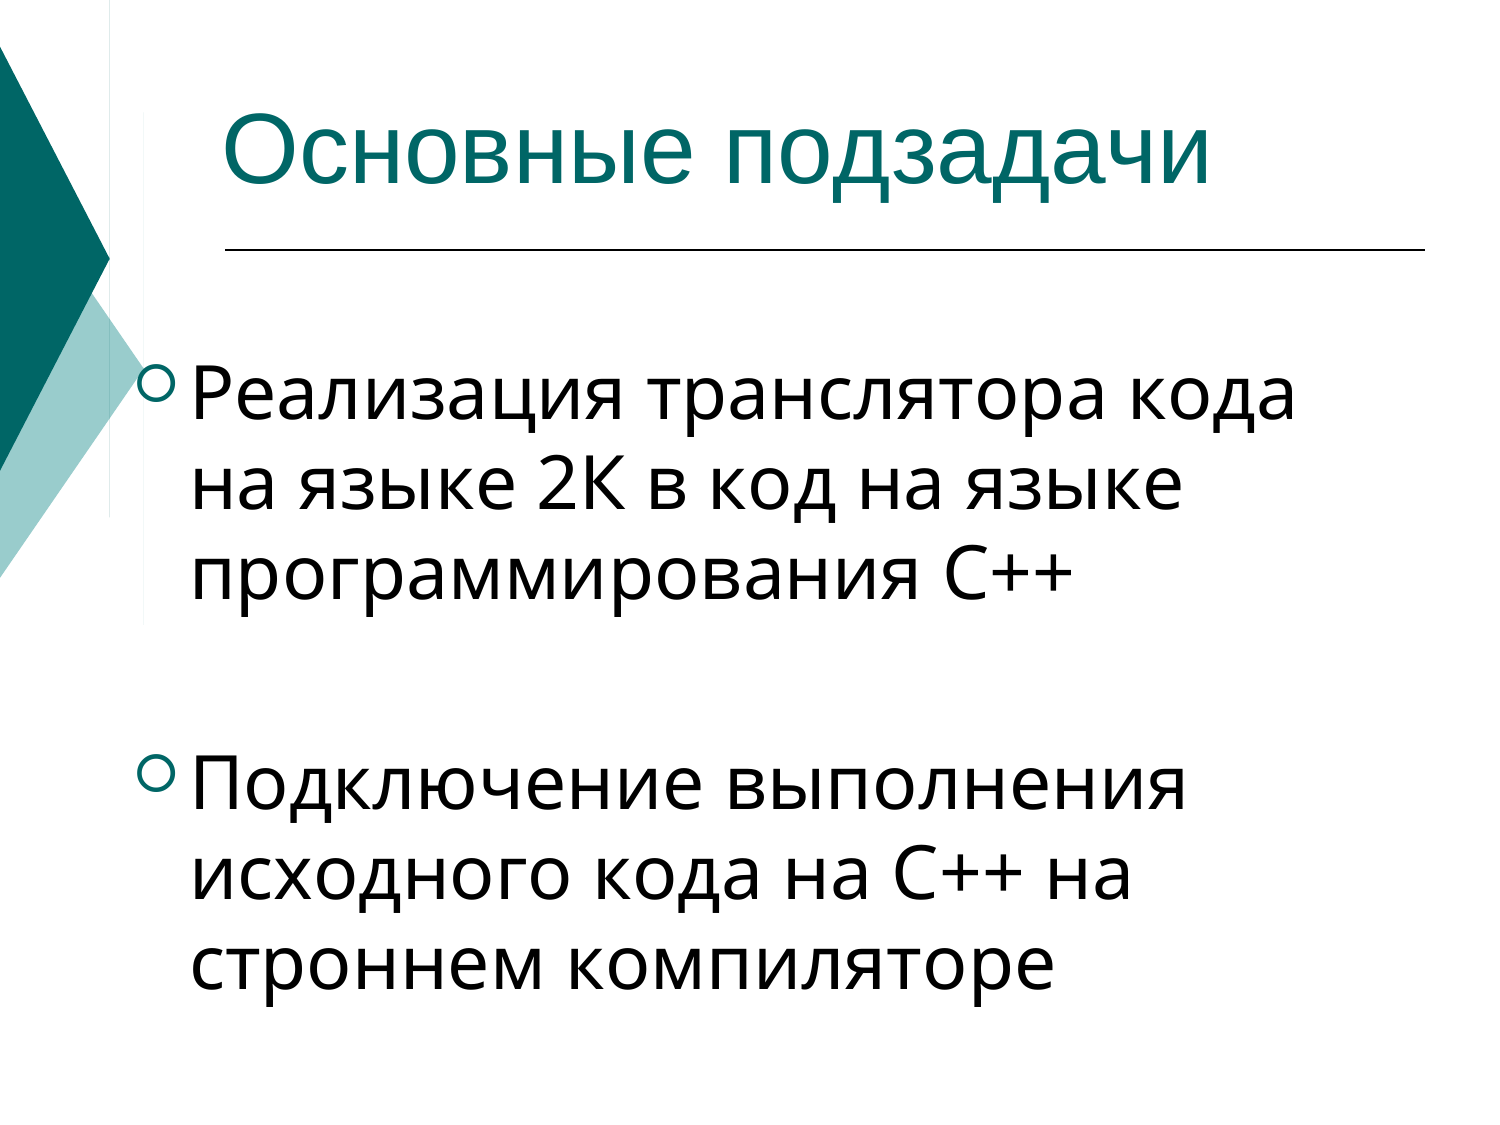

# Основные подзадачи
Реализация транслятора кода на языке 2К в код на языке 	программирования С++
Подключение выполнения исходного кода на С++ на строннем компиляторе